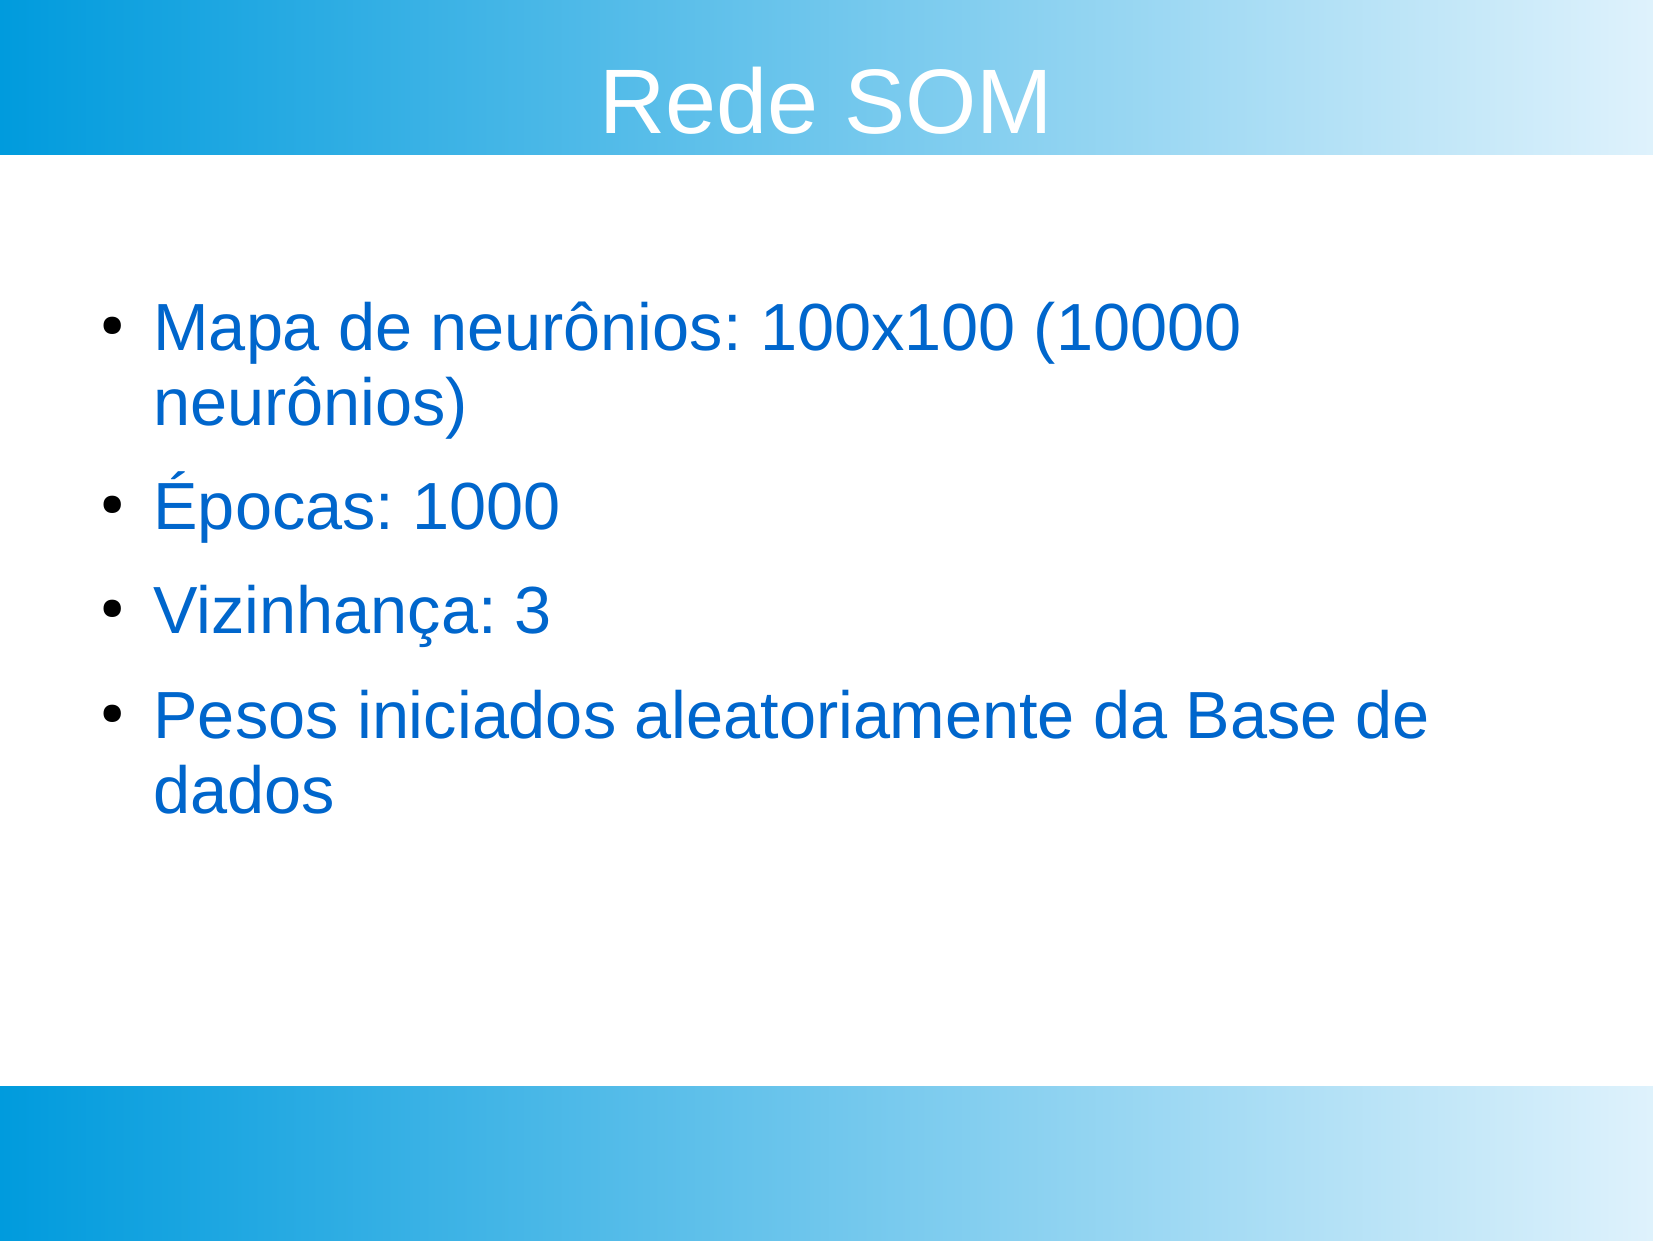

# Rede SOM
Mapa de neurônios: 100x100 (10000 neurônios)
Épocas: 1000
Vizinhança: 3
Pesos iniciados aleatoriamente da Base de dados